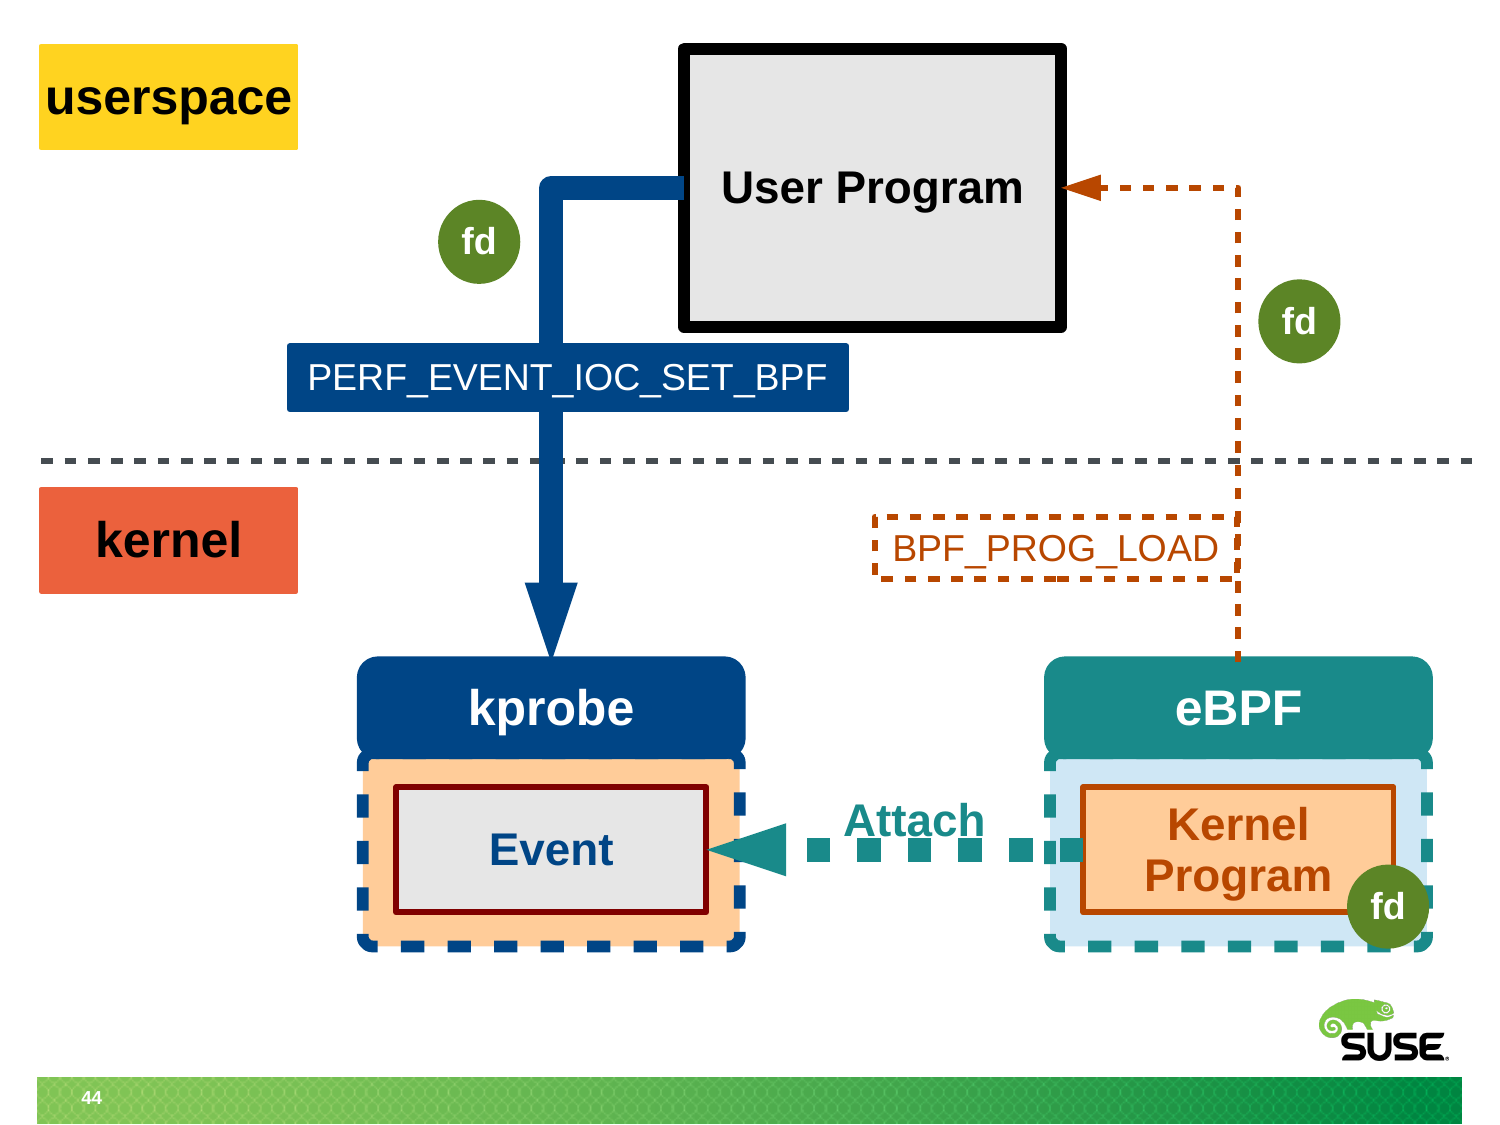

userspace
User Program
fd
fd
PERF_EVENT_IOC_SET_BPF
kernel
BPF_PROG_LOAD
kprobe
eBPF
Event
Attach
Kernel
Program
fd